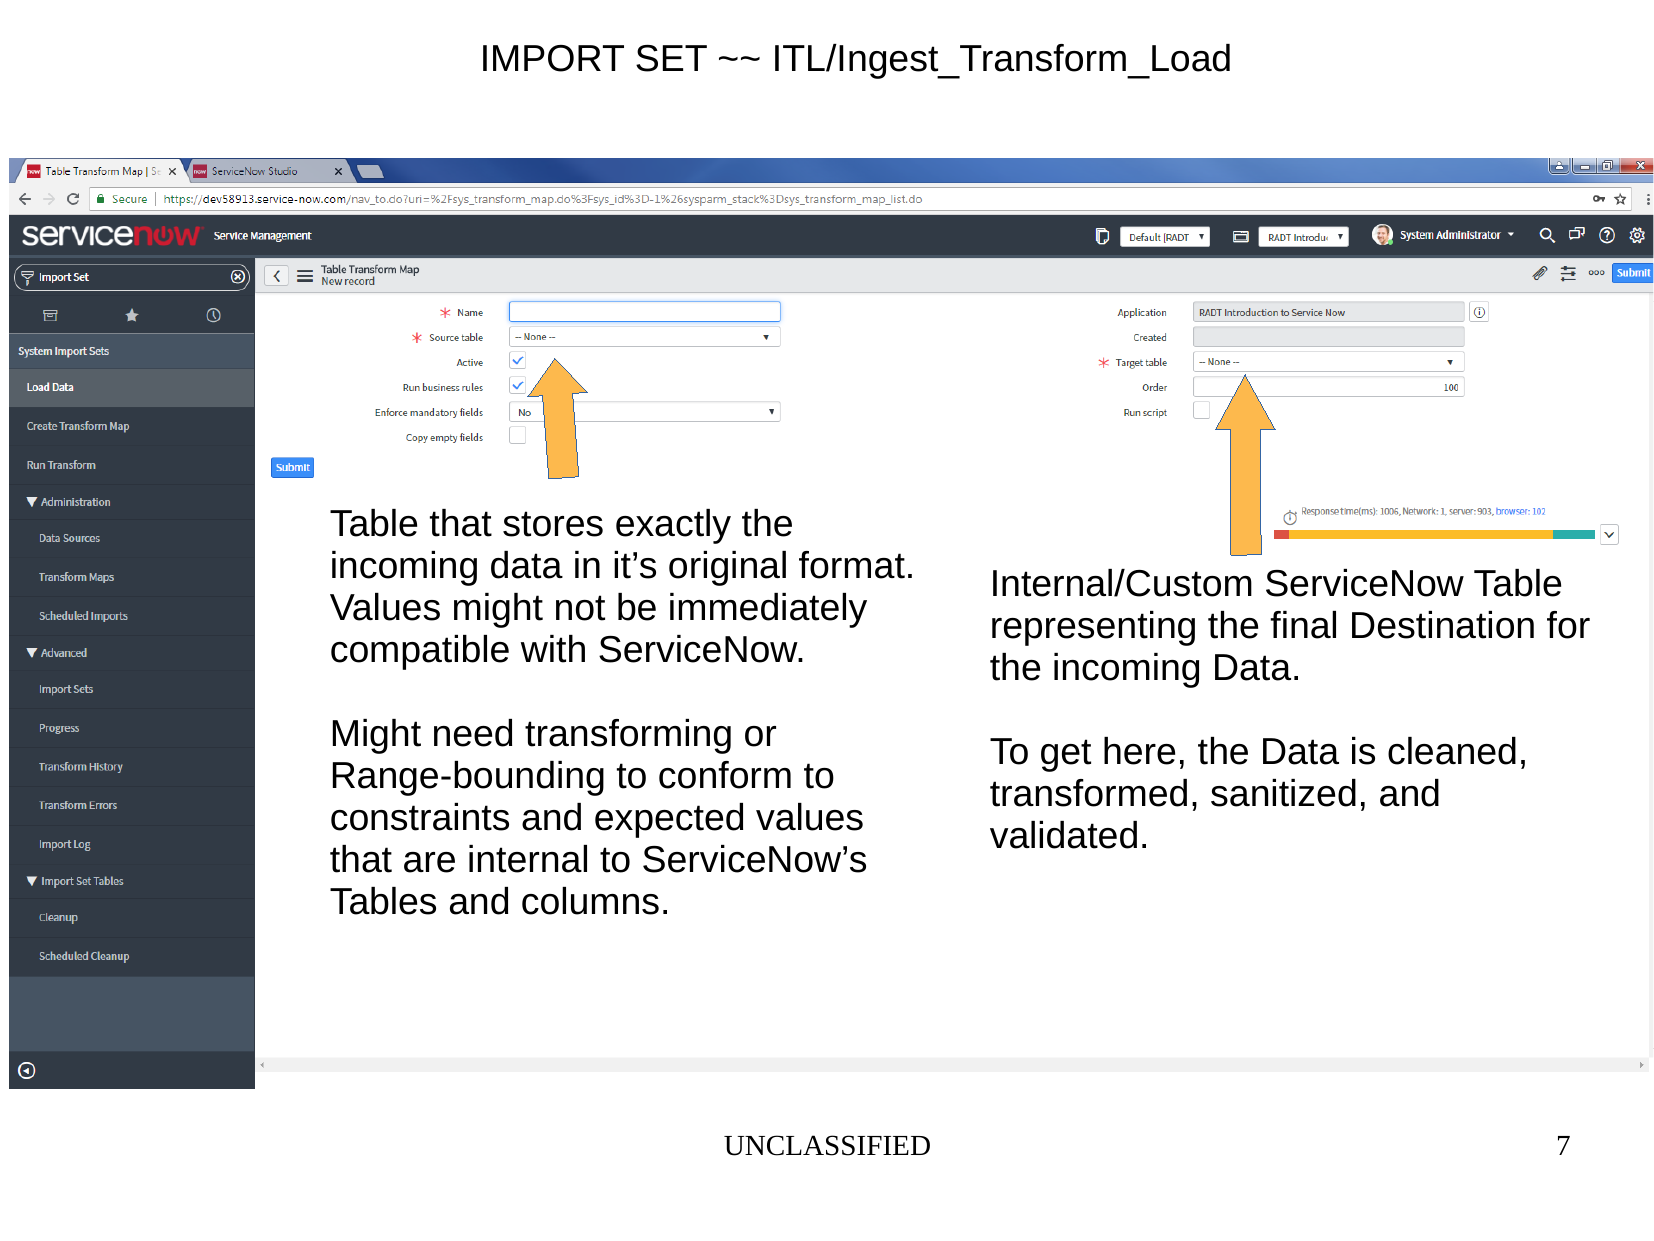

IMPORT SET ~~ ITL/Ingest_Transform_Load
Table that stores exactly the incoming data in it’s original format.
Values might not be immediately compatible with ServiceNow.
Might need transforming or
Range-bounding to conform to constraints and expected values that are internal to ServiceNow’s Tables and columns.
Internal/Custom ServiceNow Table representing the final Destination for the incoming Data.
To get here, the Data is cleaned, transformed, sanitized, and validated.
UNCLASSIFIED
7